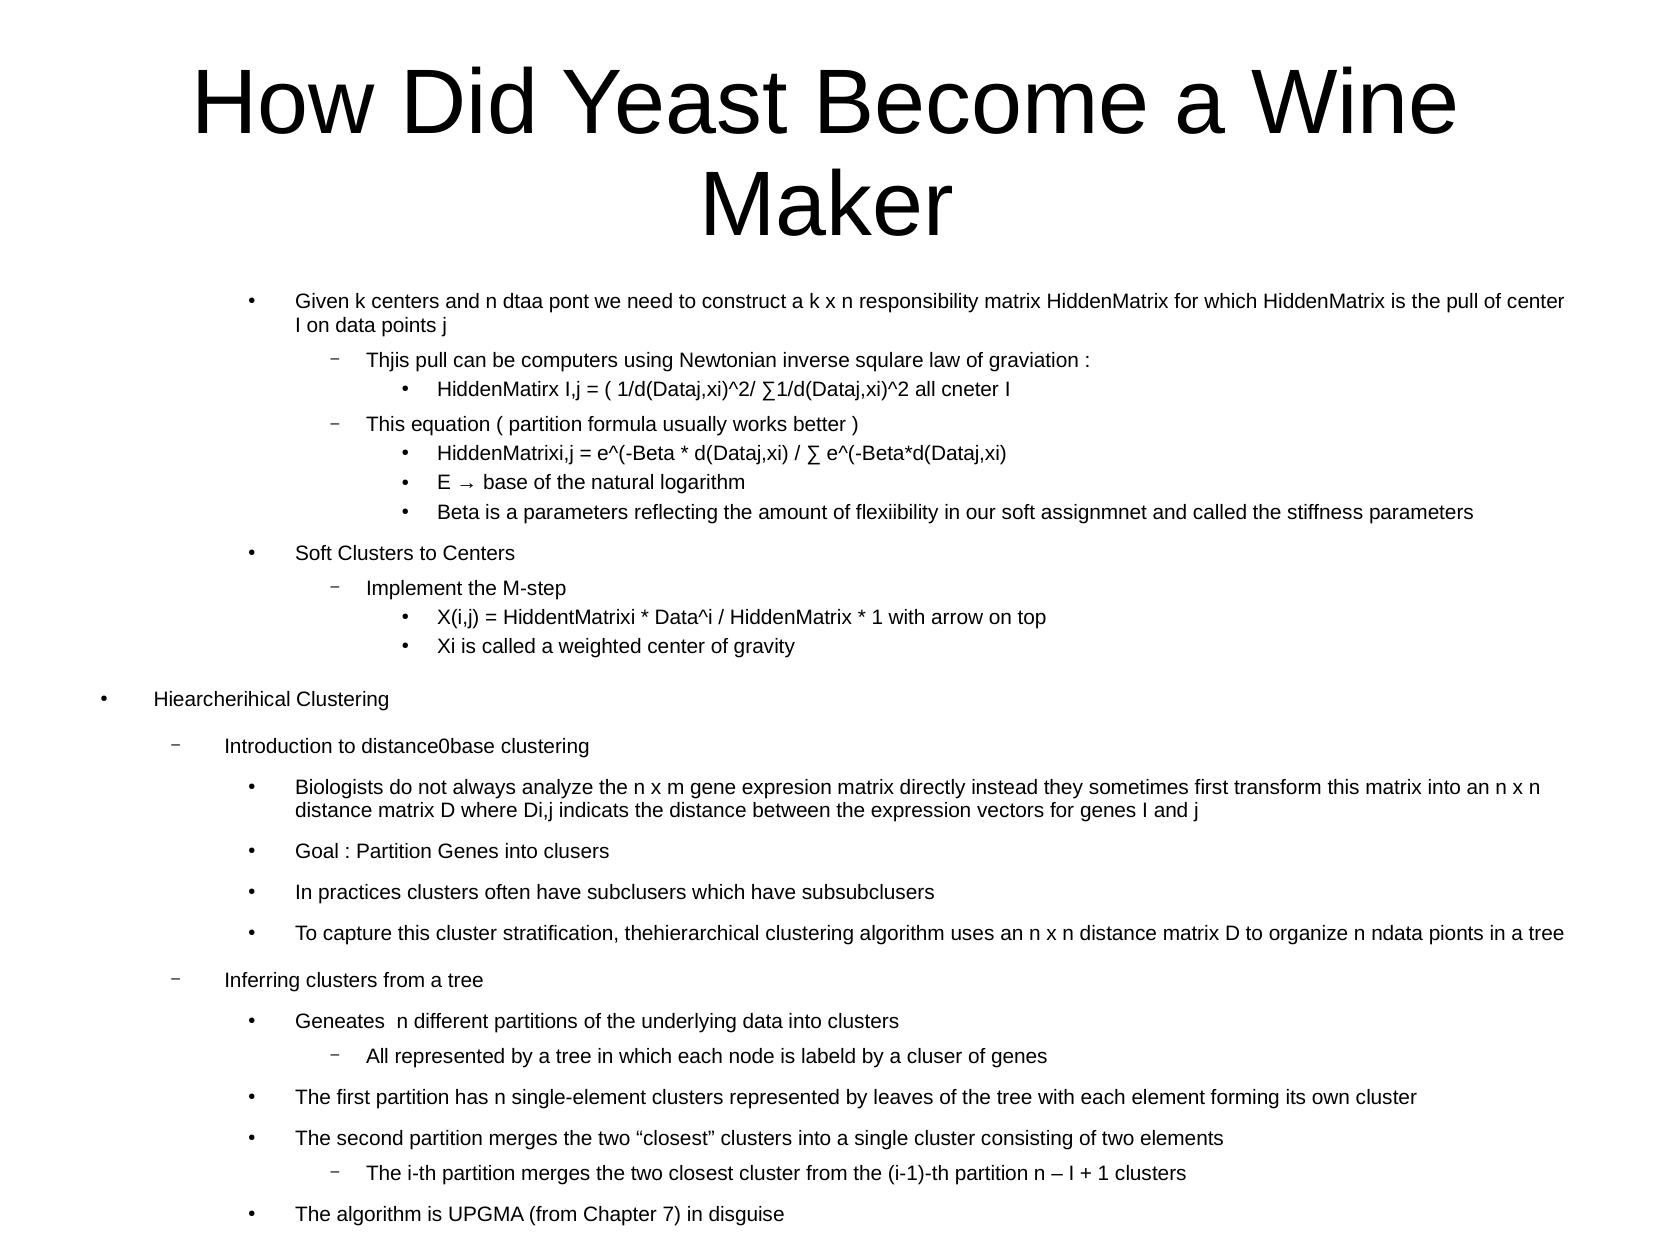

# How Did Yeast Become a Wine Maker
Given k centers and n dtaa pont we need to construct a k x n responsibility matrix HiddenMatrix for which HiddenMatrix is the pull of center I on data points j
Thjis pull can be computers using Newtonian inverse squlare law of graviation :
HiddenMatirx I,j = ( 1/d(Dataj,xi)^2/ ∑1/d(Dataj,xi)^2 all cneter I
This equation ( partition formula usually works better )
HiddenMatrixi,j = e^(-Beta * d(Dataj,xi) / ∑ e^(-Beta*d(Dataj,xi)
E → base of the natural logarithm
Beta is a parameters reflecting the amount of flexiibility in our soft assignmnet and called the stiffness parameters
Soft Clusters to Centers
Implement the M-step
X(i,j) = HiddentMatrixi * Data^i / HiddenMatrix * 1 with arrow on top
Xi is called a weighted center of gravity
Hiearcherihical Clustering
Introduction to distance0base clustering
Biologists do not always analyze the n x m gene expresion matrix directly instead they sometimes first transform this matrix into an n x n distance matrix D where Di,j indicats the distance between the expression vectors for genes I and j
Goal : Partition Genes into clusers
In practices clusters often have subclusers which have subsubclusers
To capture this cluster stratification, thehierarchical clustering algorithm uses an n x n distance matrix D to organize n ndata pionts in a tree
Inferring clusters from a tree
Geneates n different partitions of the underlying data into clusters
All represented by a tree in which each node is labeld by a cluser of genes
The first partition has n single-element clusters represented by leaves of the tree with each element forming its own cluster
The second partition merges the two “closest” clusters into a single cluster consisting of two elements
The i-th partition merges the two closest cluster from the (i-1)-th partition n – I + 1 clusters
The algorithm is UPGMA (from Chapter 7) in disguise